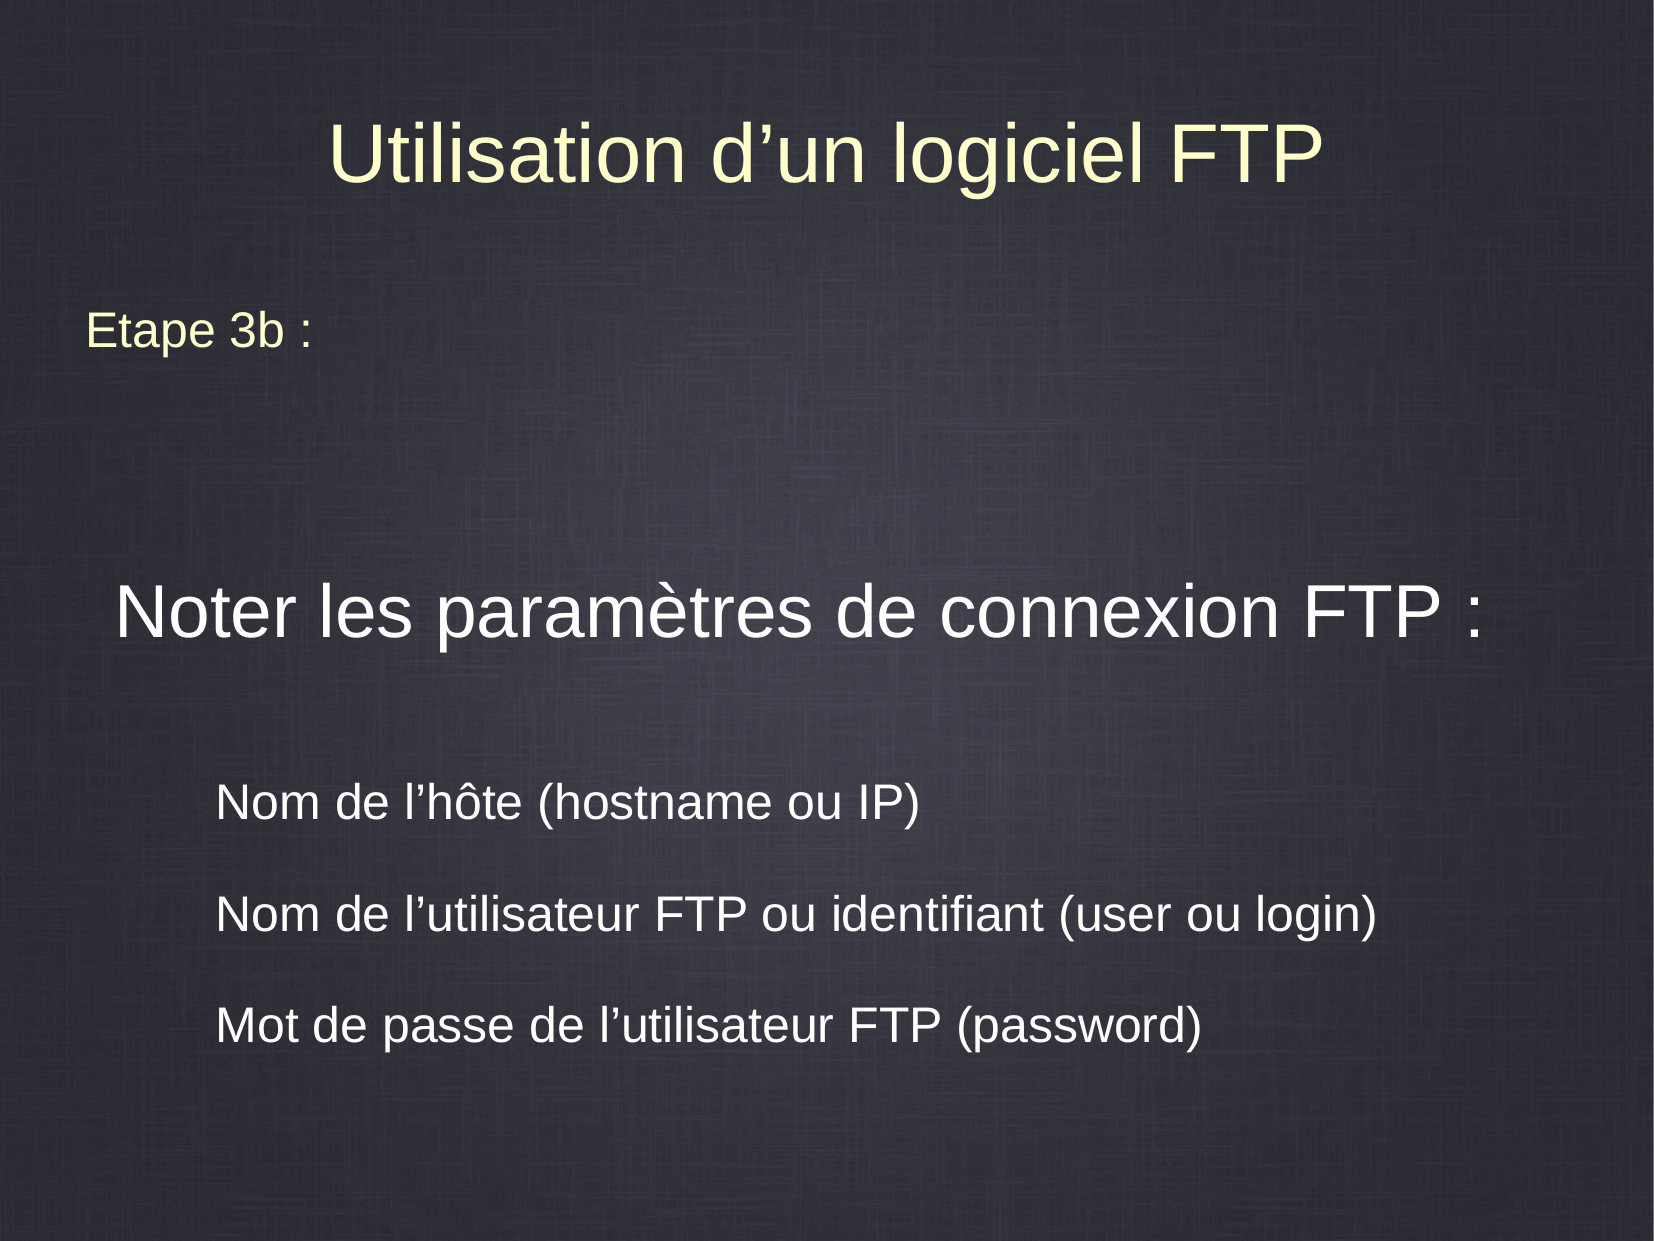

Utilisation d’un logiciel FTP
Etape 3b :
Noter les paramètres de connexion FTP :
Nom de l’hôte (hostname ou IP)
Nom de l’utilisateur FTP ou identifiant (user ou login)
Mot de passe de l’utilisateur FTP (password)